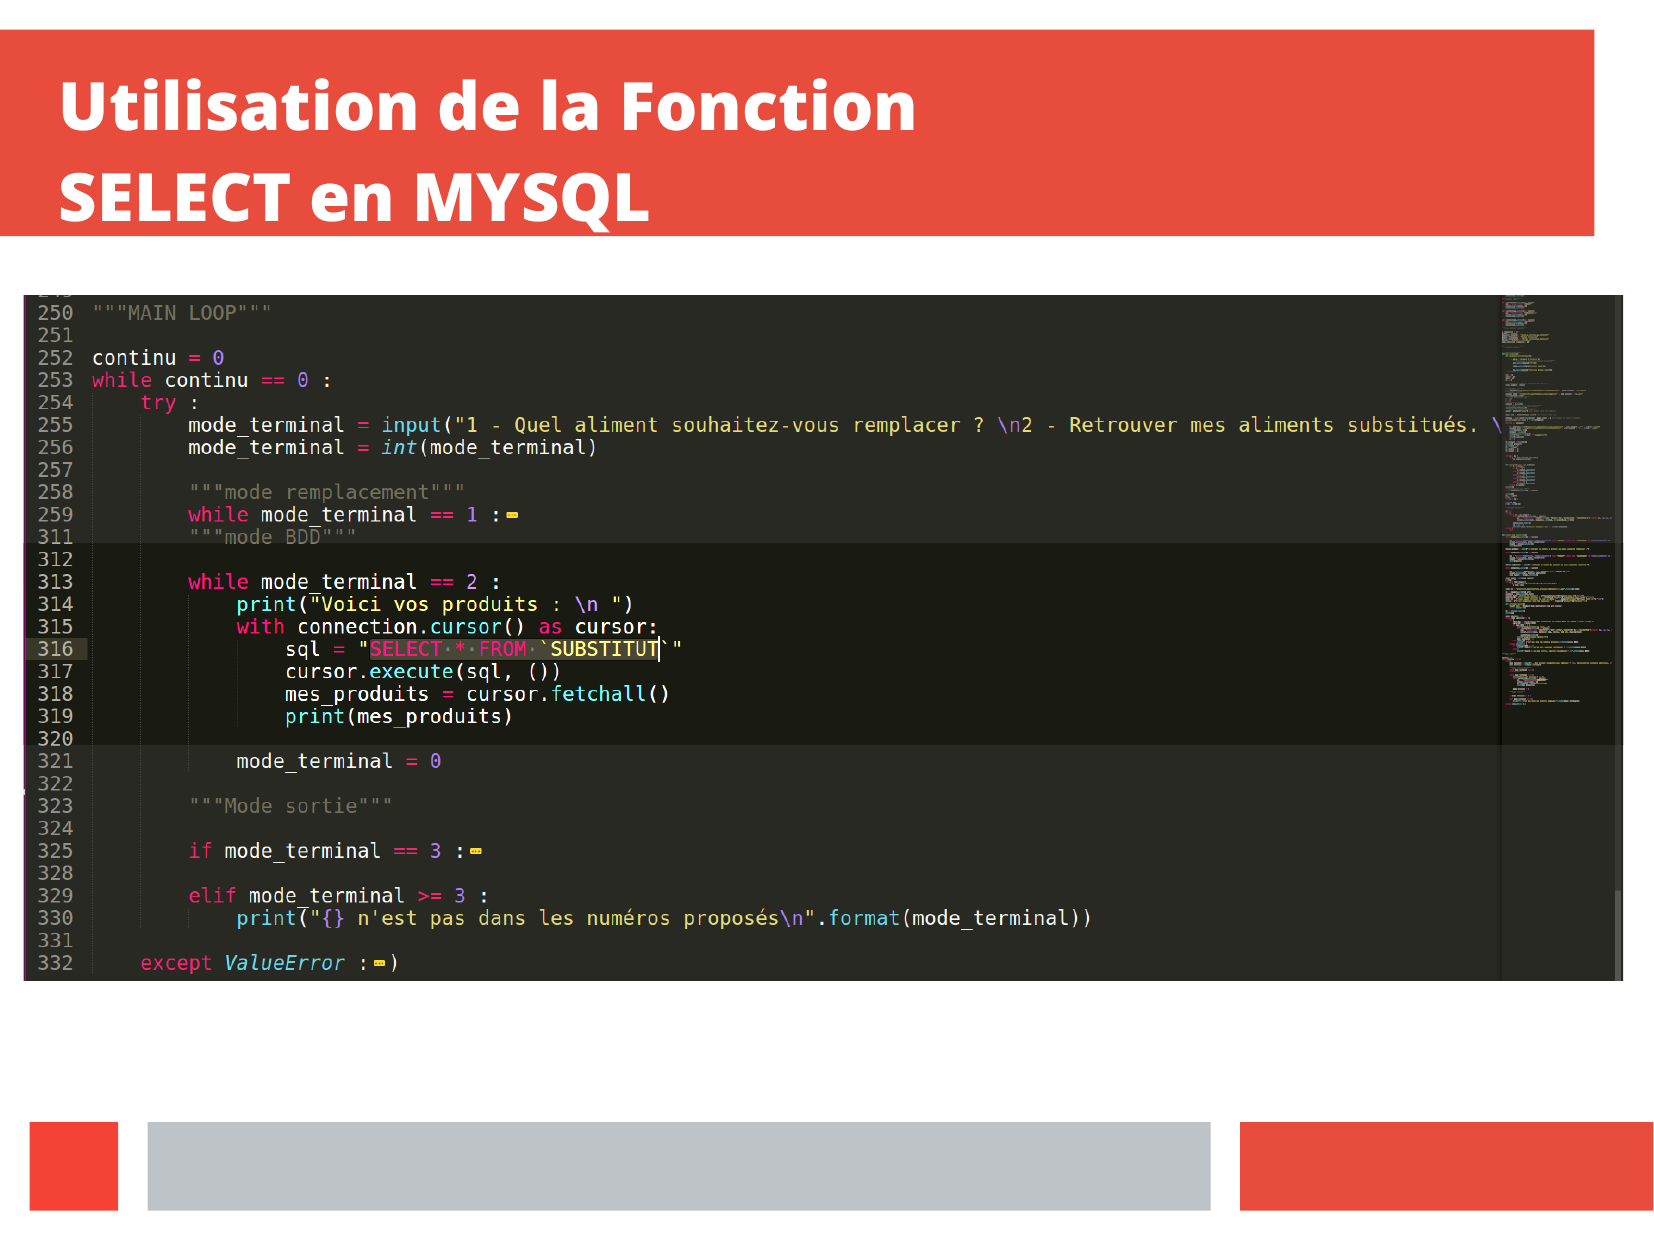

# Utilisation de la Fonction SELECT en MYSQL